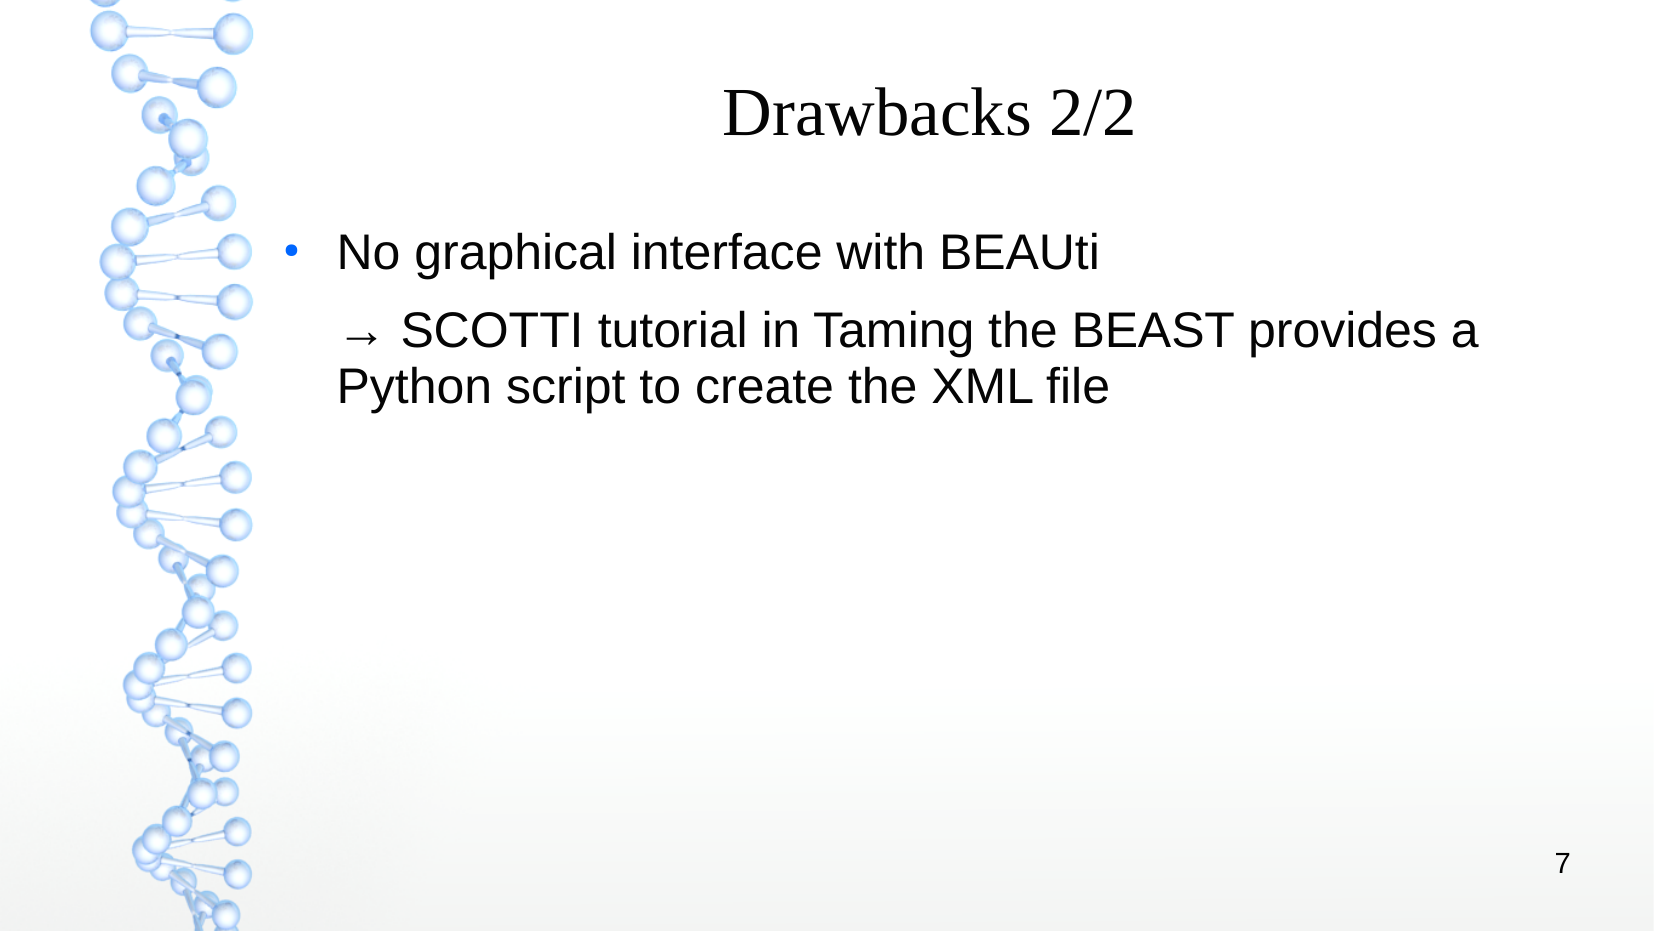

# Drawbacks 2/2
No graphical interface with BEAUti
→ SCOTTI tutorial in Taming the BEAST provides a Python script to create the XML file
7